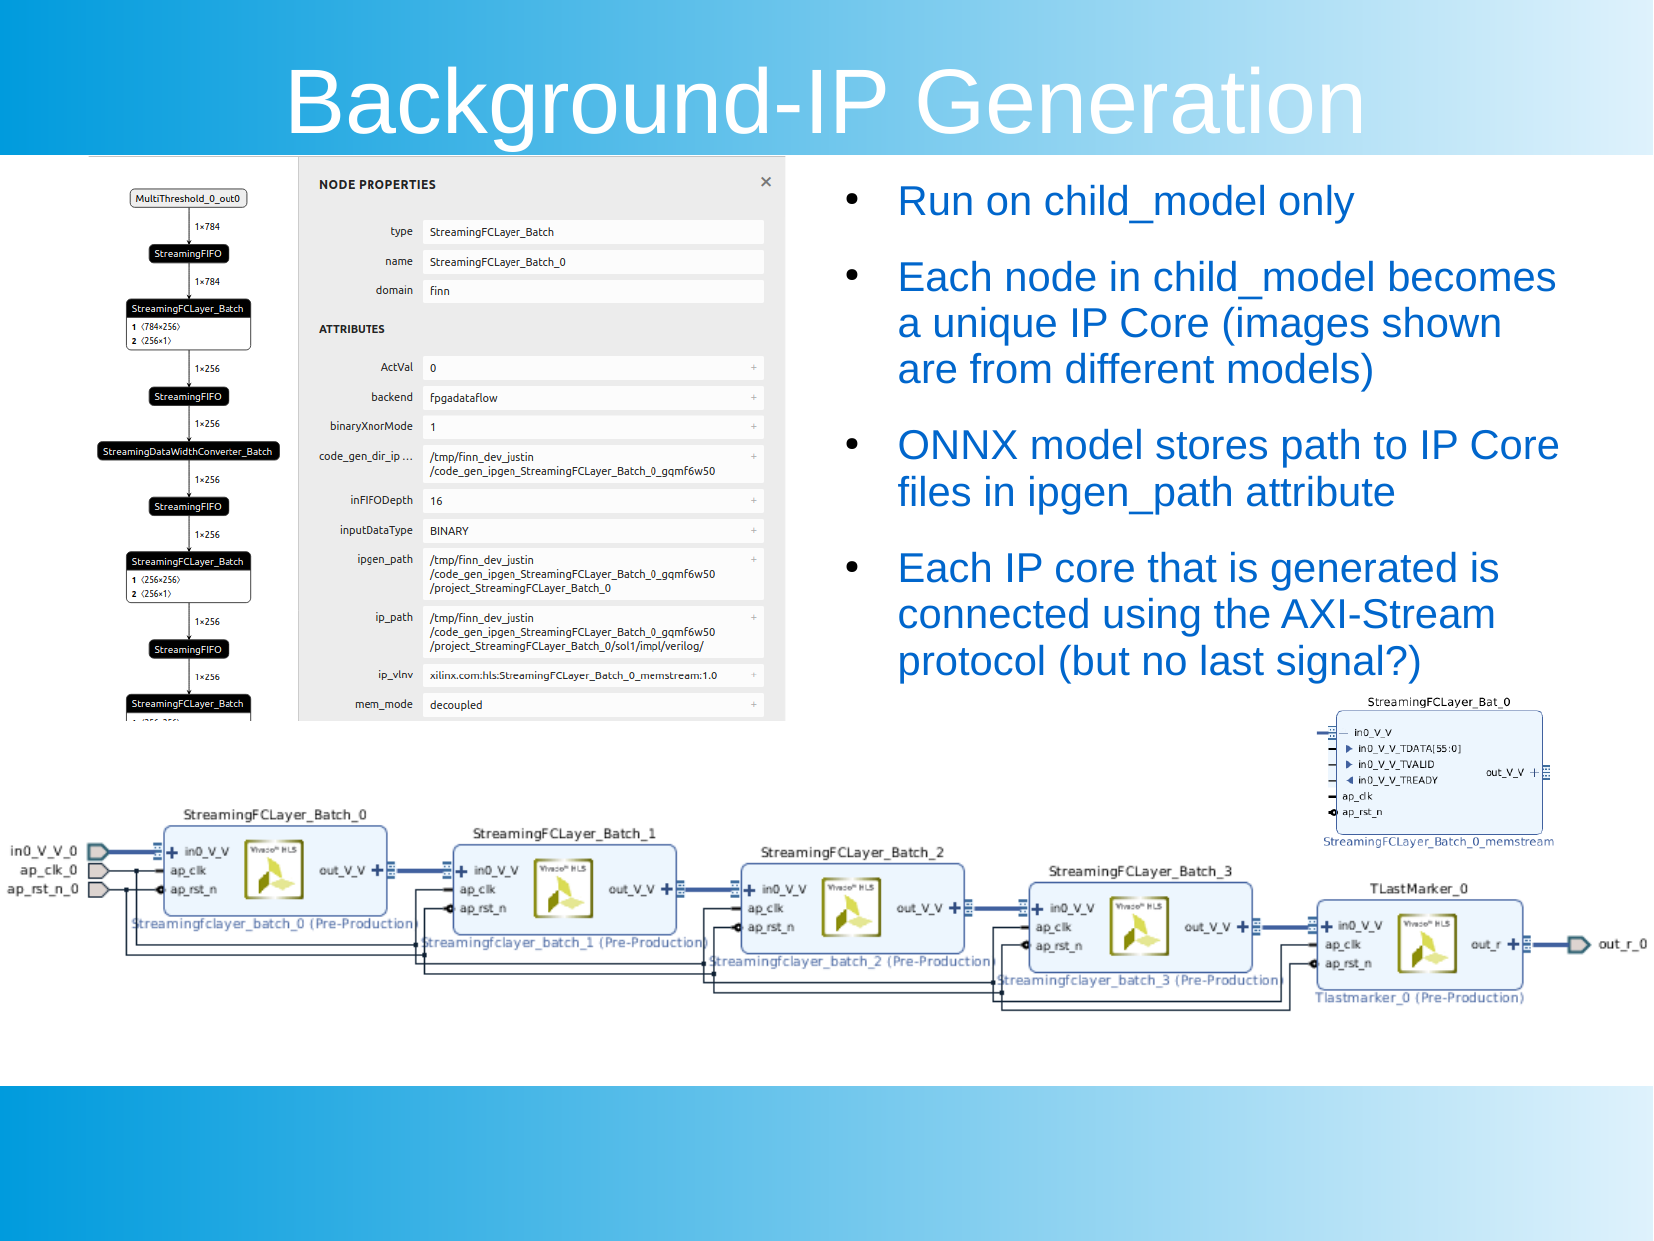

# Background-IP Generation
Run on child_model only
Each node in child_model becomes a unique IP Core (images shown are from different models)
ONNX model stores path to IP Core files in ipgen_path attribute
Each IP core that is generated is connected using the AXI-Stream protocol (but no last signal?)